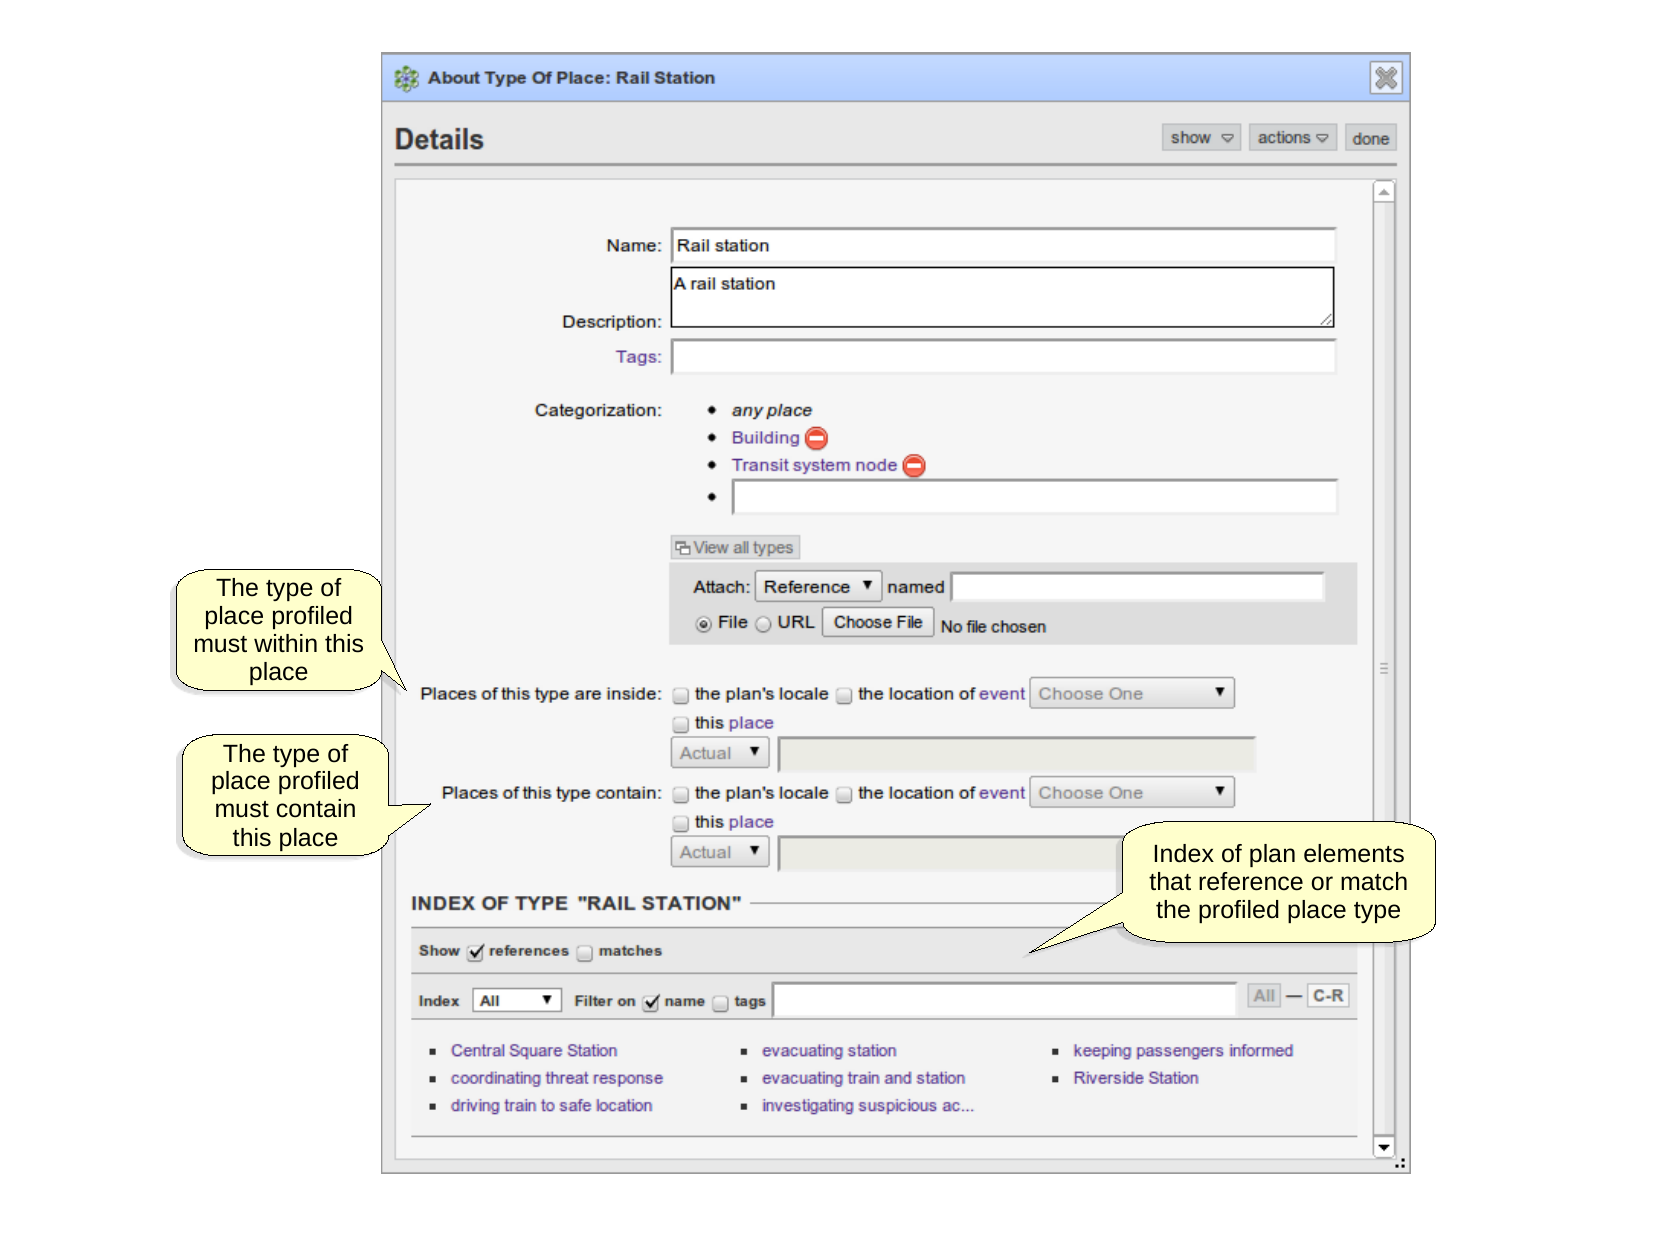

The type of place profiled must within this place
The type of place profiled must contain this place
Index of plan elements that reference or match the profiled place type